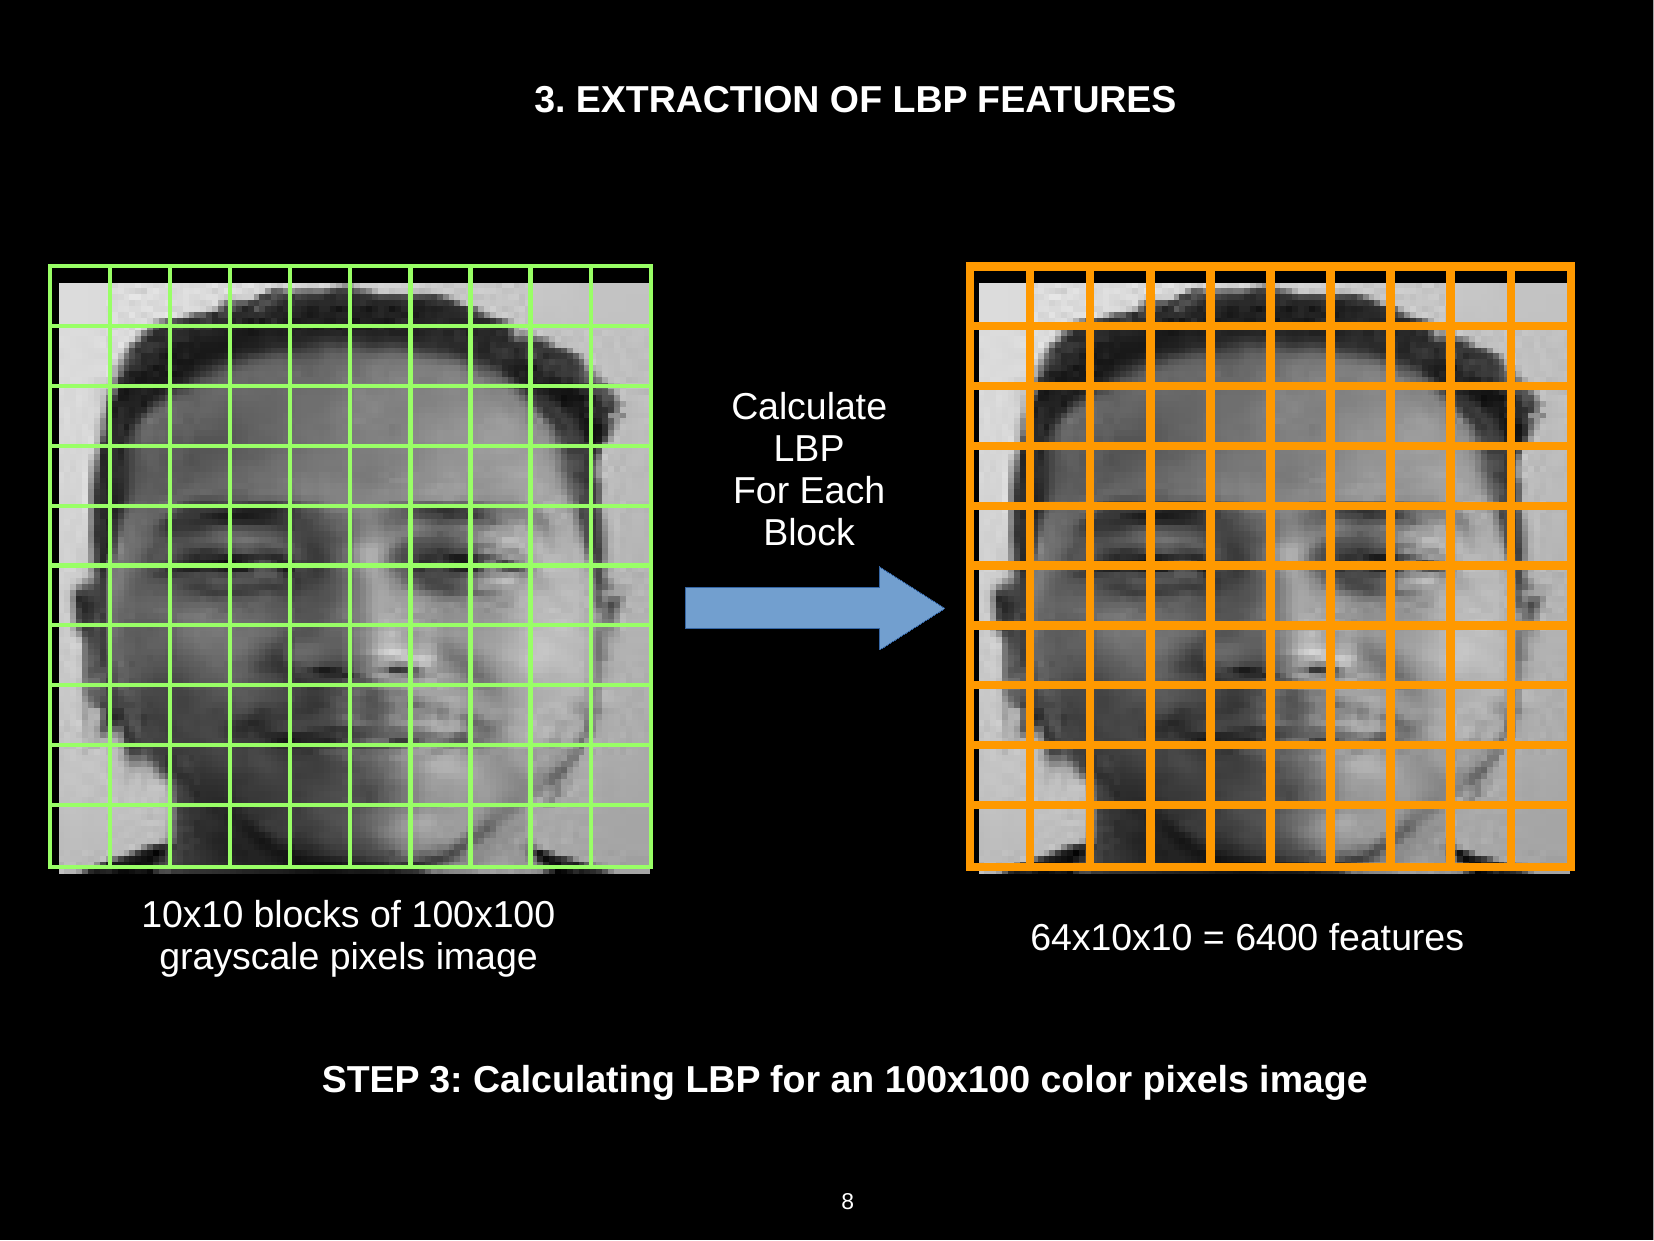

3. EXTRACTION OF LBP FEATURES
| | | | | | | | | | |
| --- | --- | --- | --- | --- | --- | --- | --- | --- | --- |
| | | | | | | | | | |
| | | | | | | | | | |
| | | | | | | | | | |
| | | | | | | | | | |
| | | | | | | | | | |
| | | | | | | | | | |
| | | | | | | | | | |
| | | | | | | | | | |
| | | | | | | | | | |
| | | | | | | | | | |
| --- | --- | --- | --- | --- | --- | --- | --- | --- | --- |
| | | | | | | | | | |
| | | | | | | | | | |
| | | | | | | | | | |
| | | | | | | | | | |
| | | | | | | | | | |
| | | | | | | | | | |
| | | | | | | | | | |
| | | | | | | | | | |
| | | | | | | | | | |
Calculate
LBP
For Each Block
10x10 blocks of 100x100 grayscale pixels image
64x10x10 = 6400 features
STEP 3: Calculating LBP for an 100x100 color pixels image
8